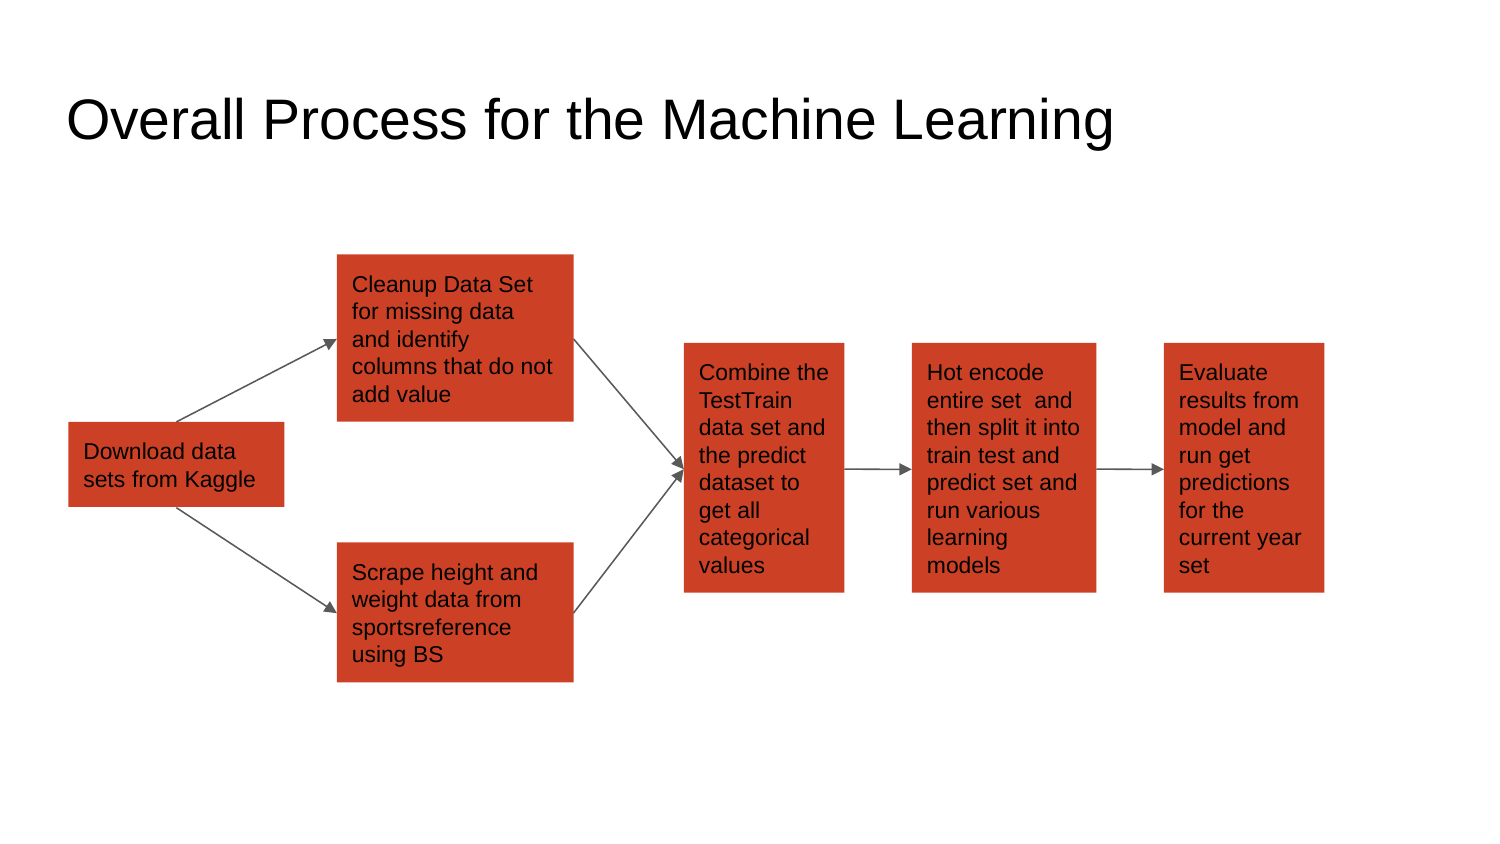

# Overall Process for the Machine Learning
Cleanup Data Set for missing data and identify columns that do not add value
Combine the TestTrain data set and the predict dataset to get all categorical values
Hot encode entire set and then split it into train test and predict set and run various learning models
Evaluate results from model and run get predictions for the current year set
Download data sets from Kaggle
Scrape height and weight data from sportsreference using BS